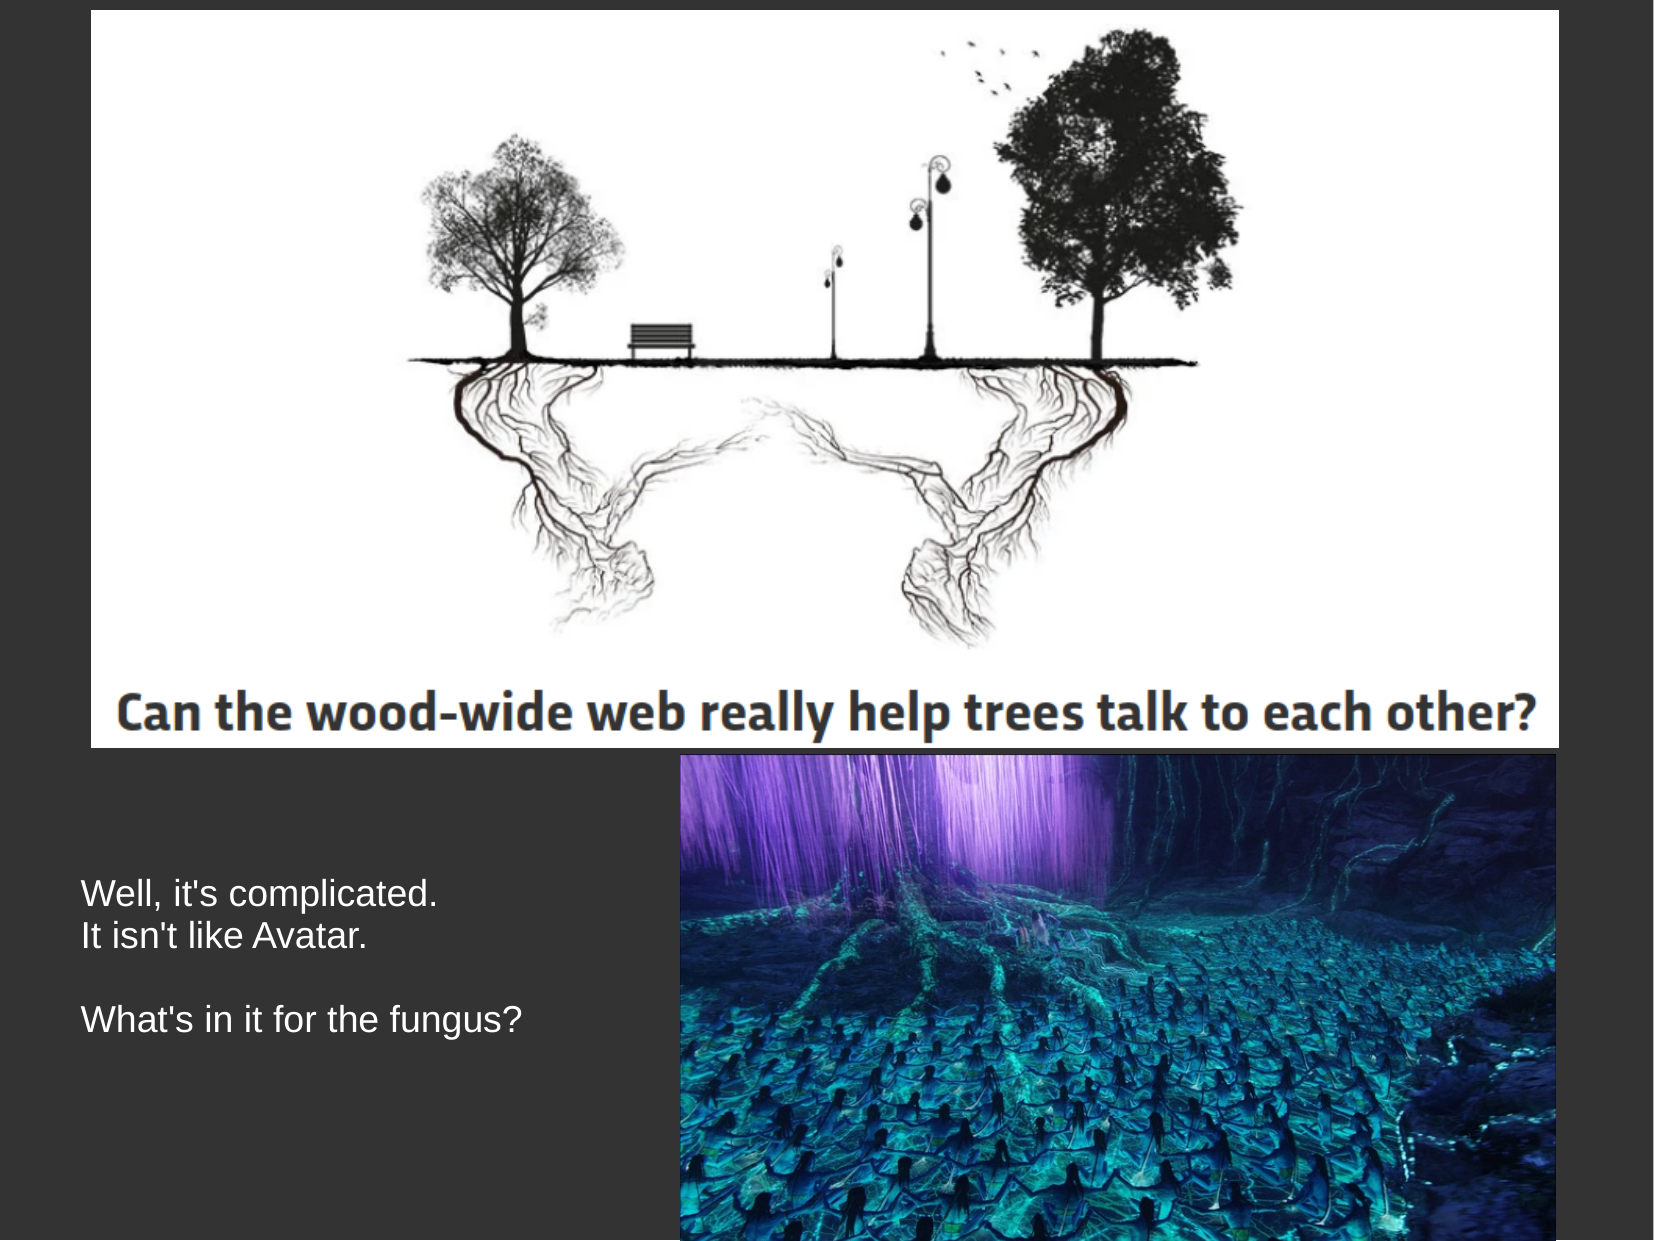

Well, it's complicated.
It isn't like Avatar.
What's in it for the fungus?